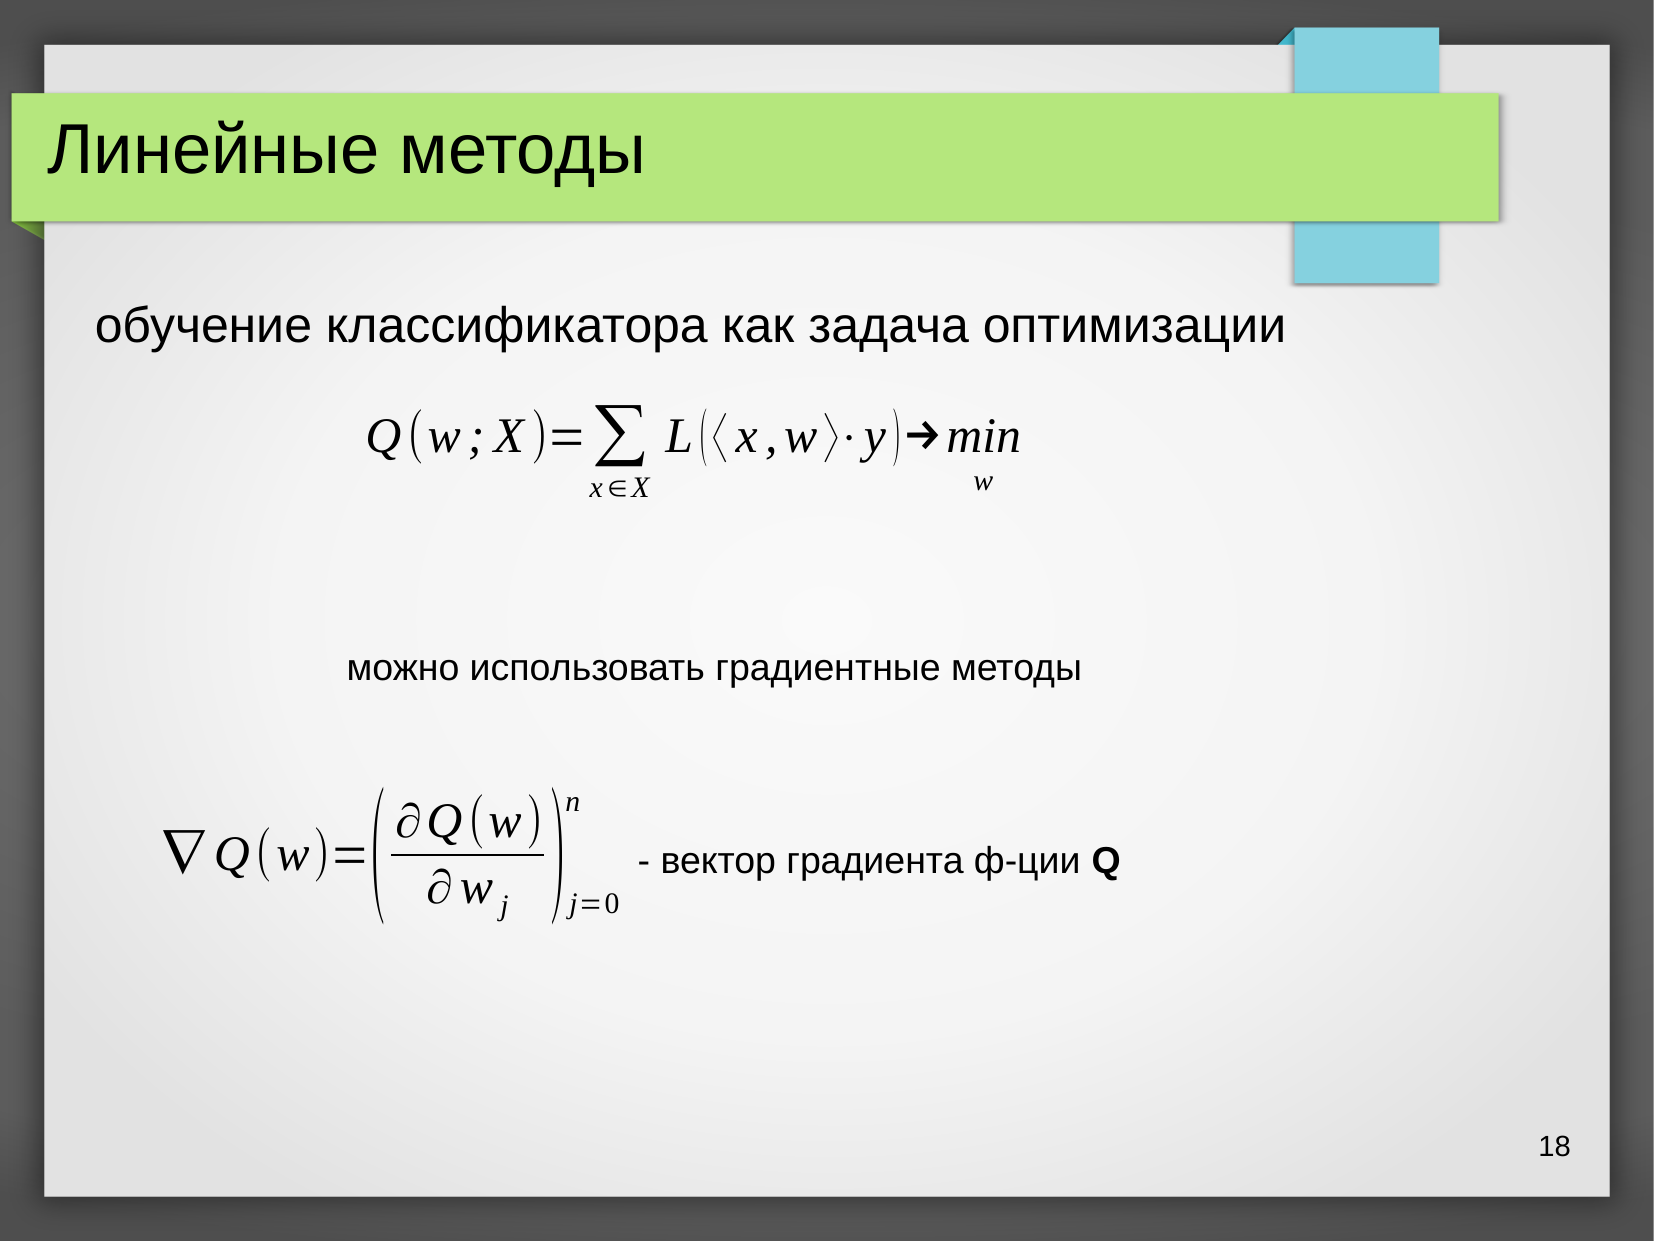

# Линейные методы
обучение классификатора как задача оптимизации
можно использовать градиентные методы
- вектор градиента ф-ции Q
18